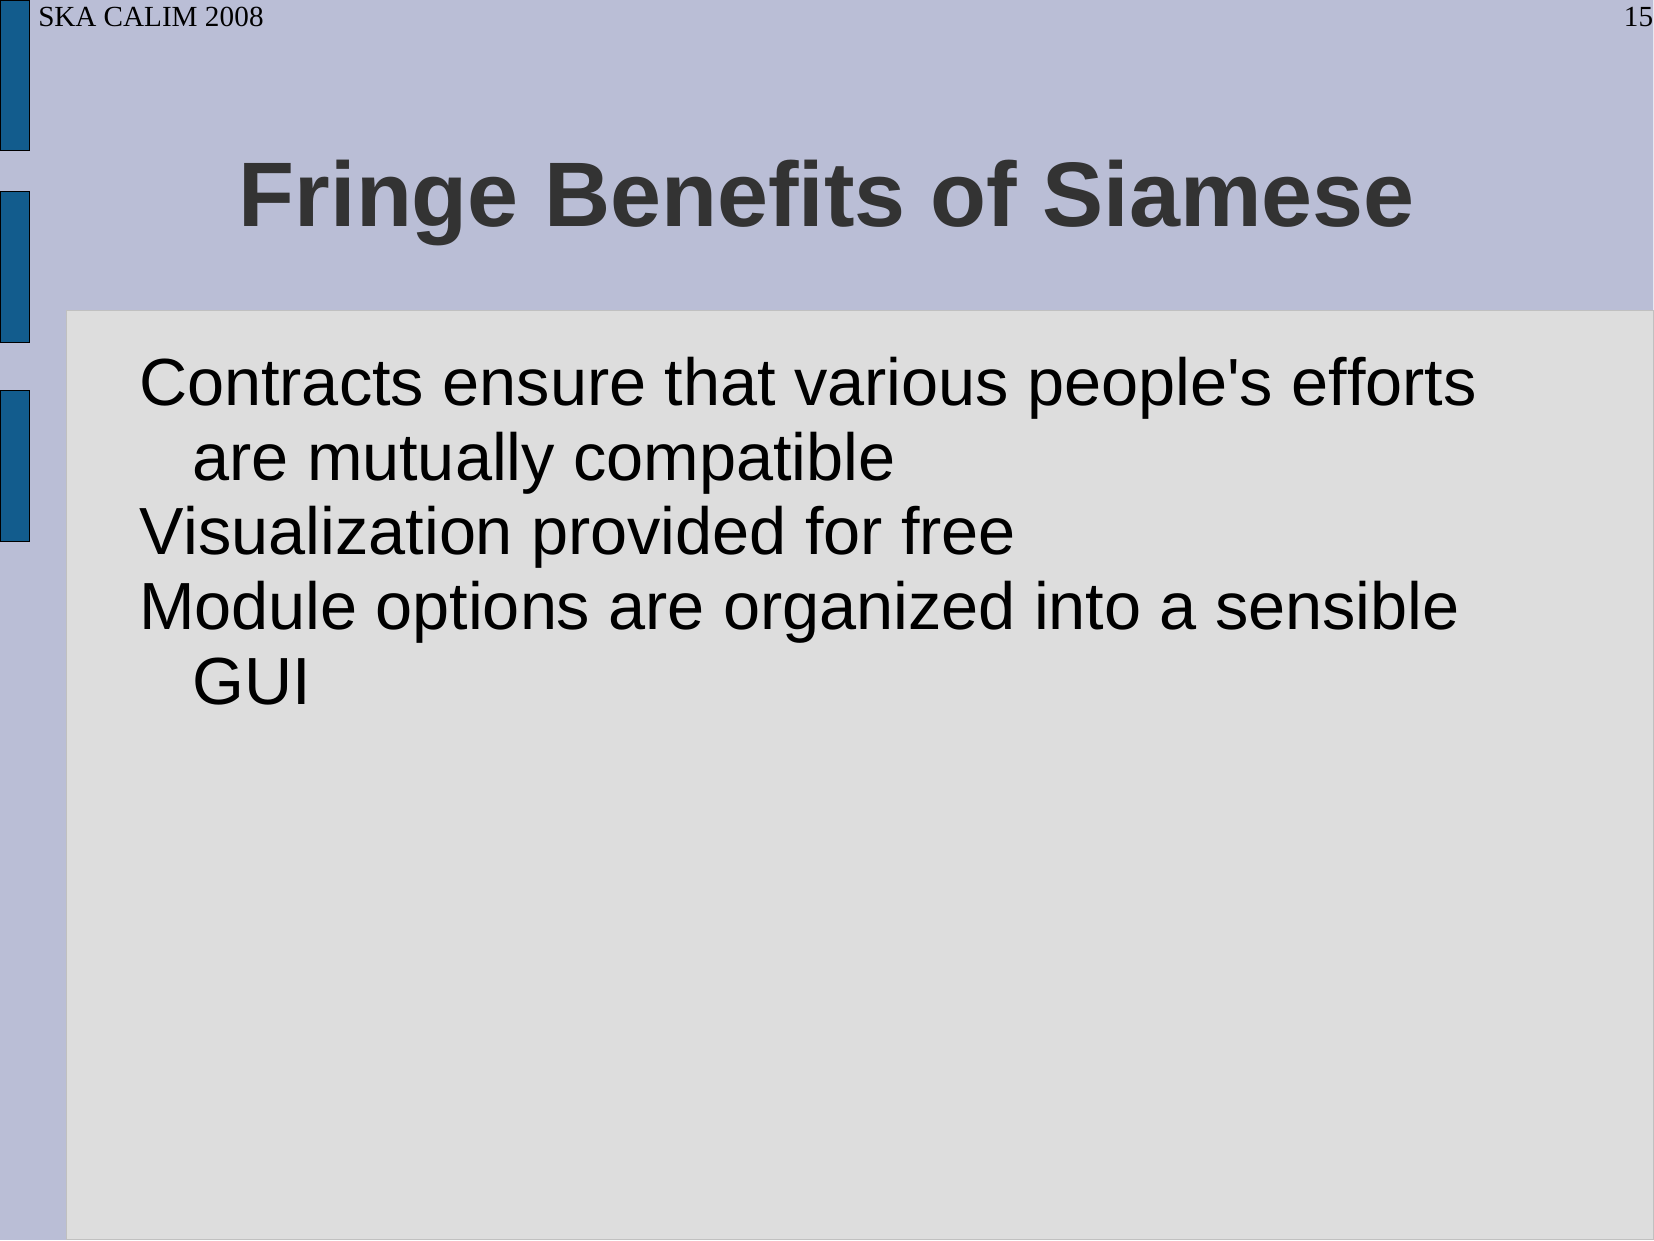

SKA CALIM 2008
15
# Fringe Benefits of Siamese
Contracts ensure that various people's efforts are mutually compatible
Visualization provided for free
Module options are organized into a sensible GUI